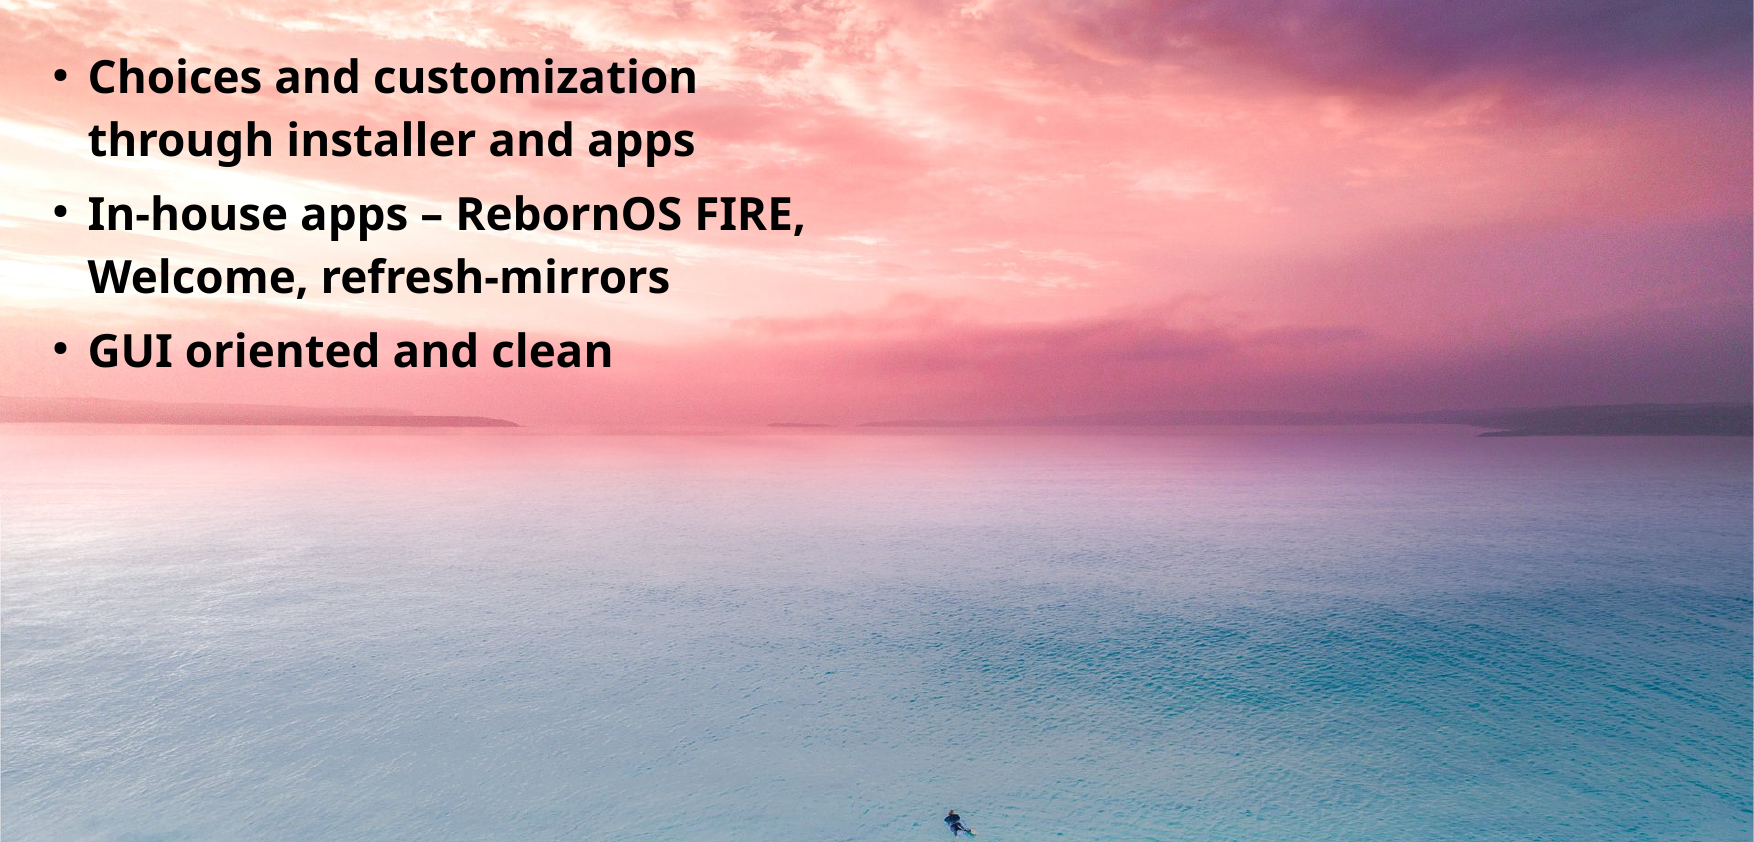

Choices and customization through installer and apps
In-house apps – RebornOS FIRE, Welcome, refresh-mirrors
GUI oriented and clean